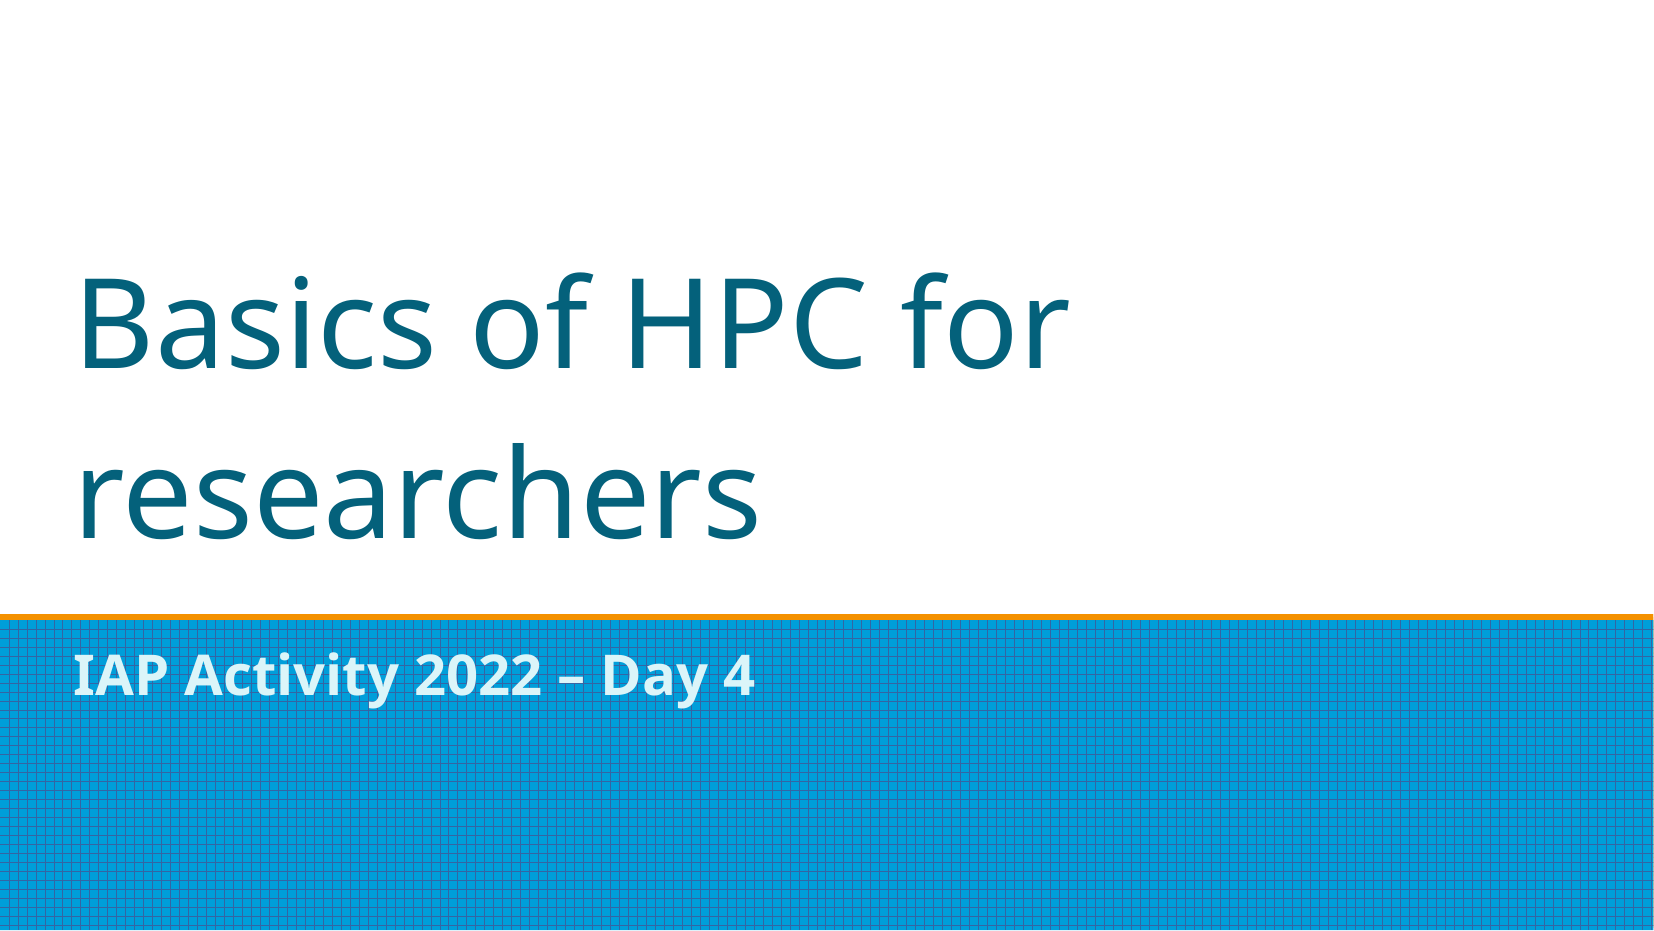

# Basics of HPC for researchers
IAP Activity 2022 – Day 4